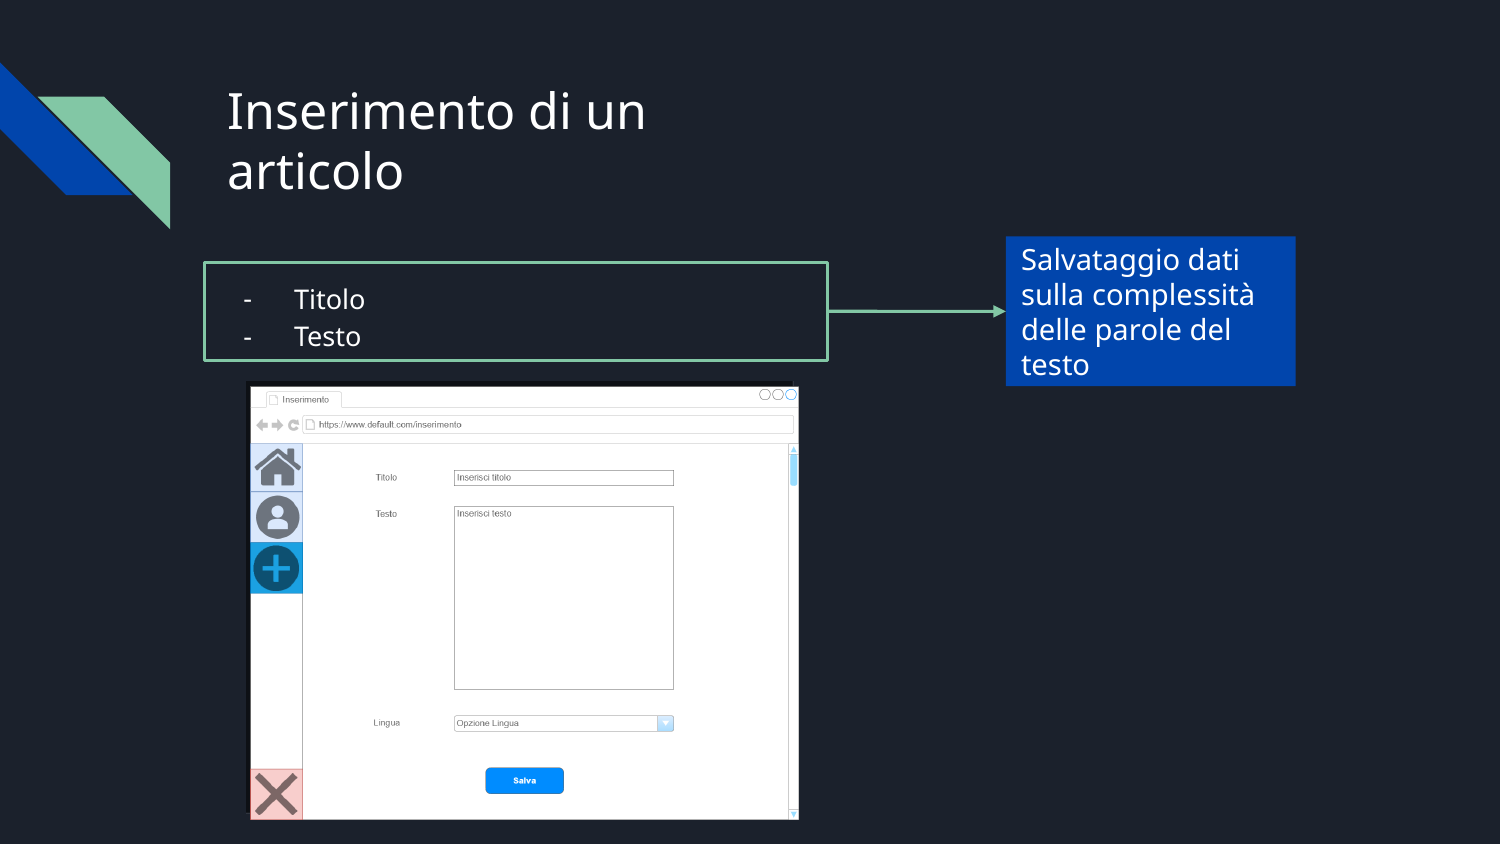

# Inserimento di un articolo
Salvataggio dati sulla complessità delle parole del testo
Titolo
Testo